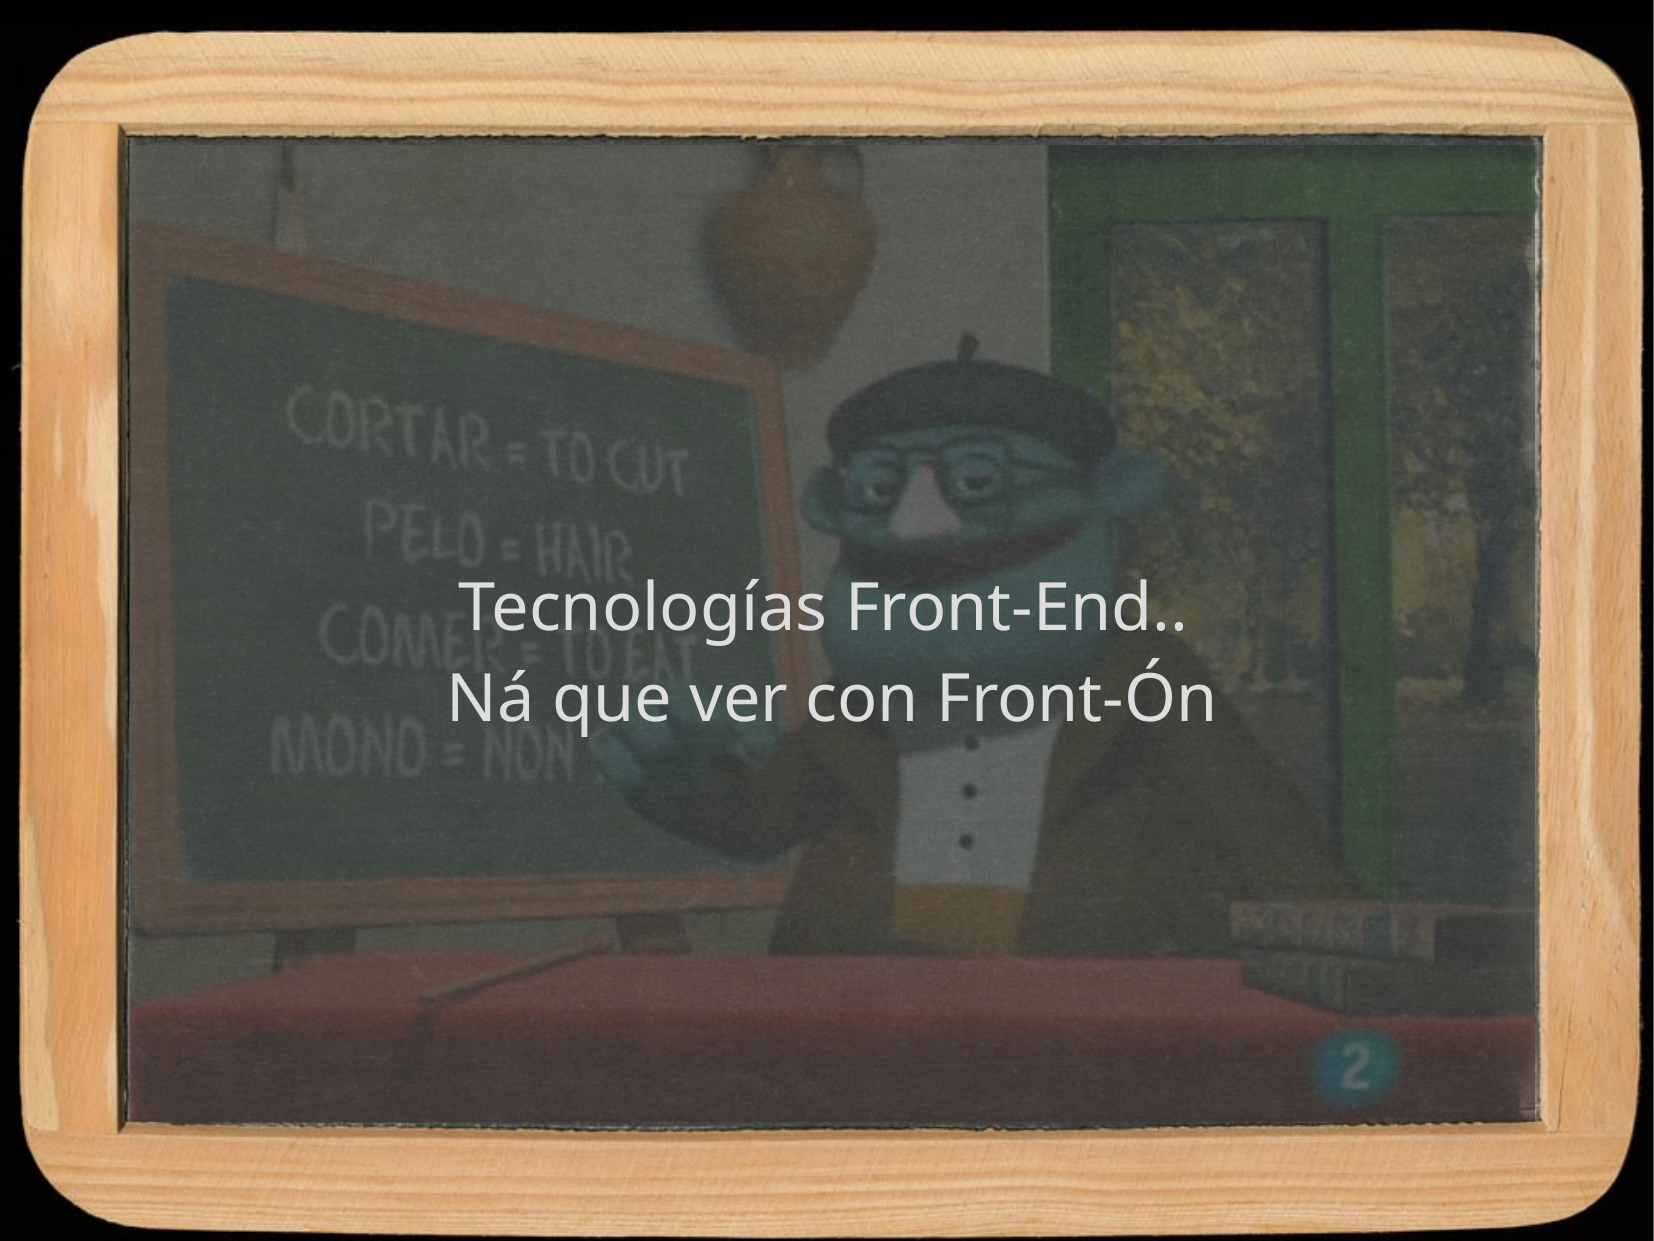

Tecnologías Front-End..
Ná que ver con Front-Ón